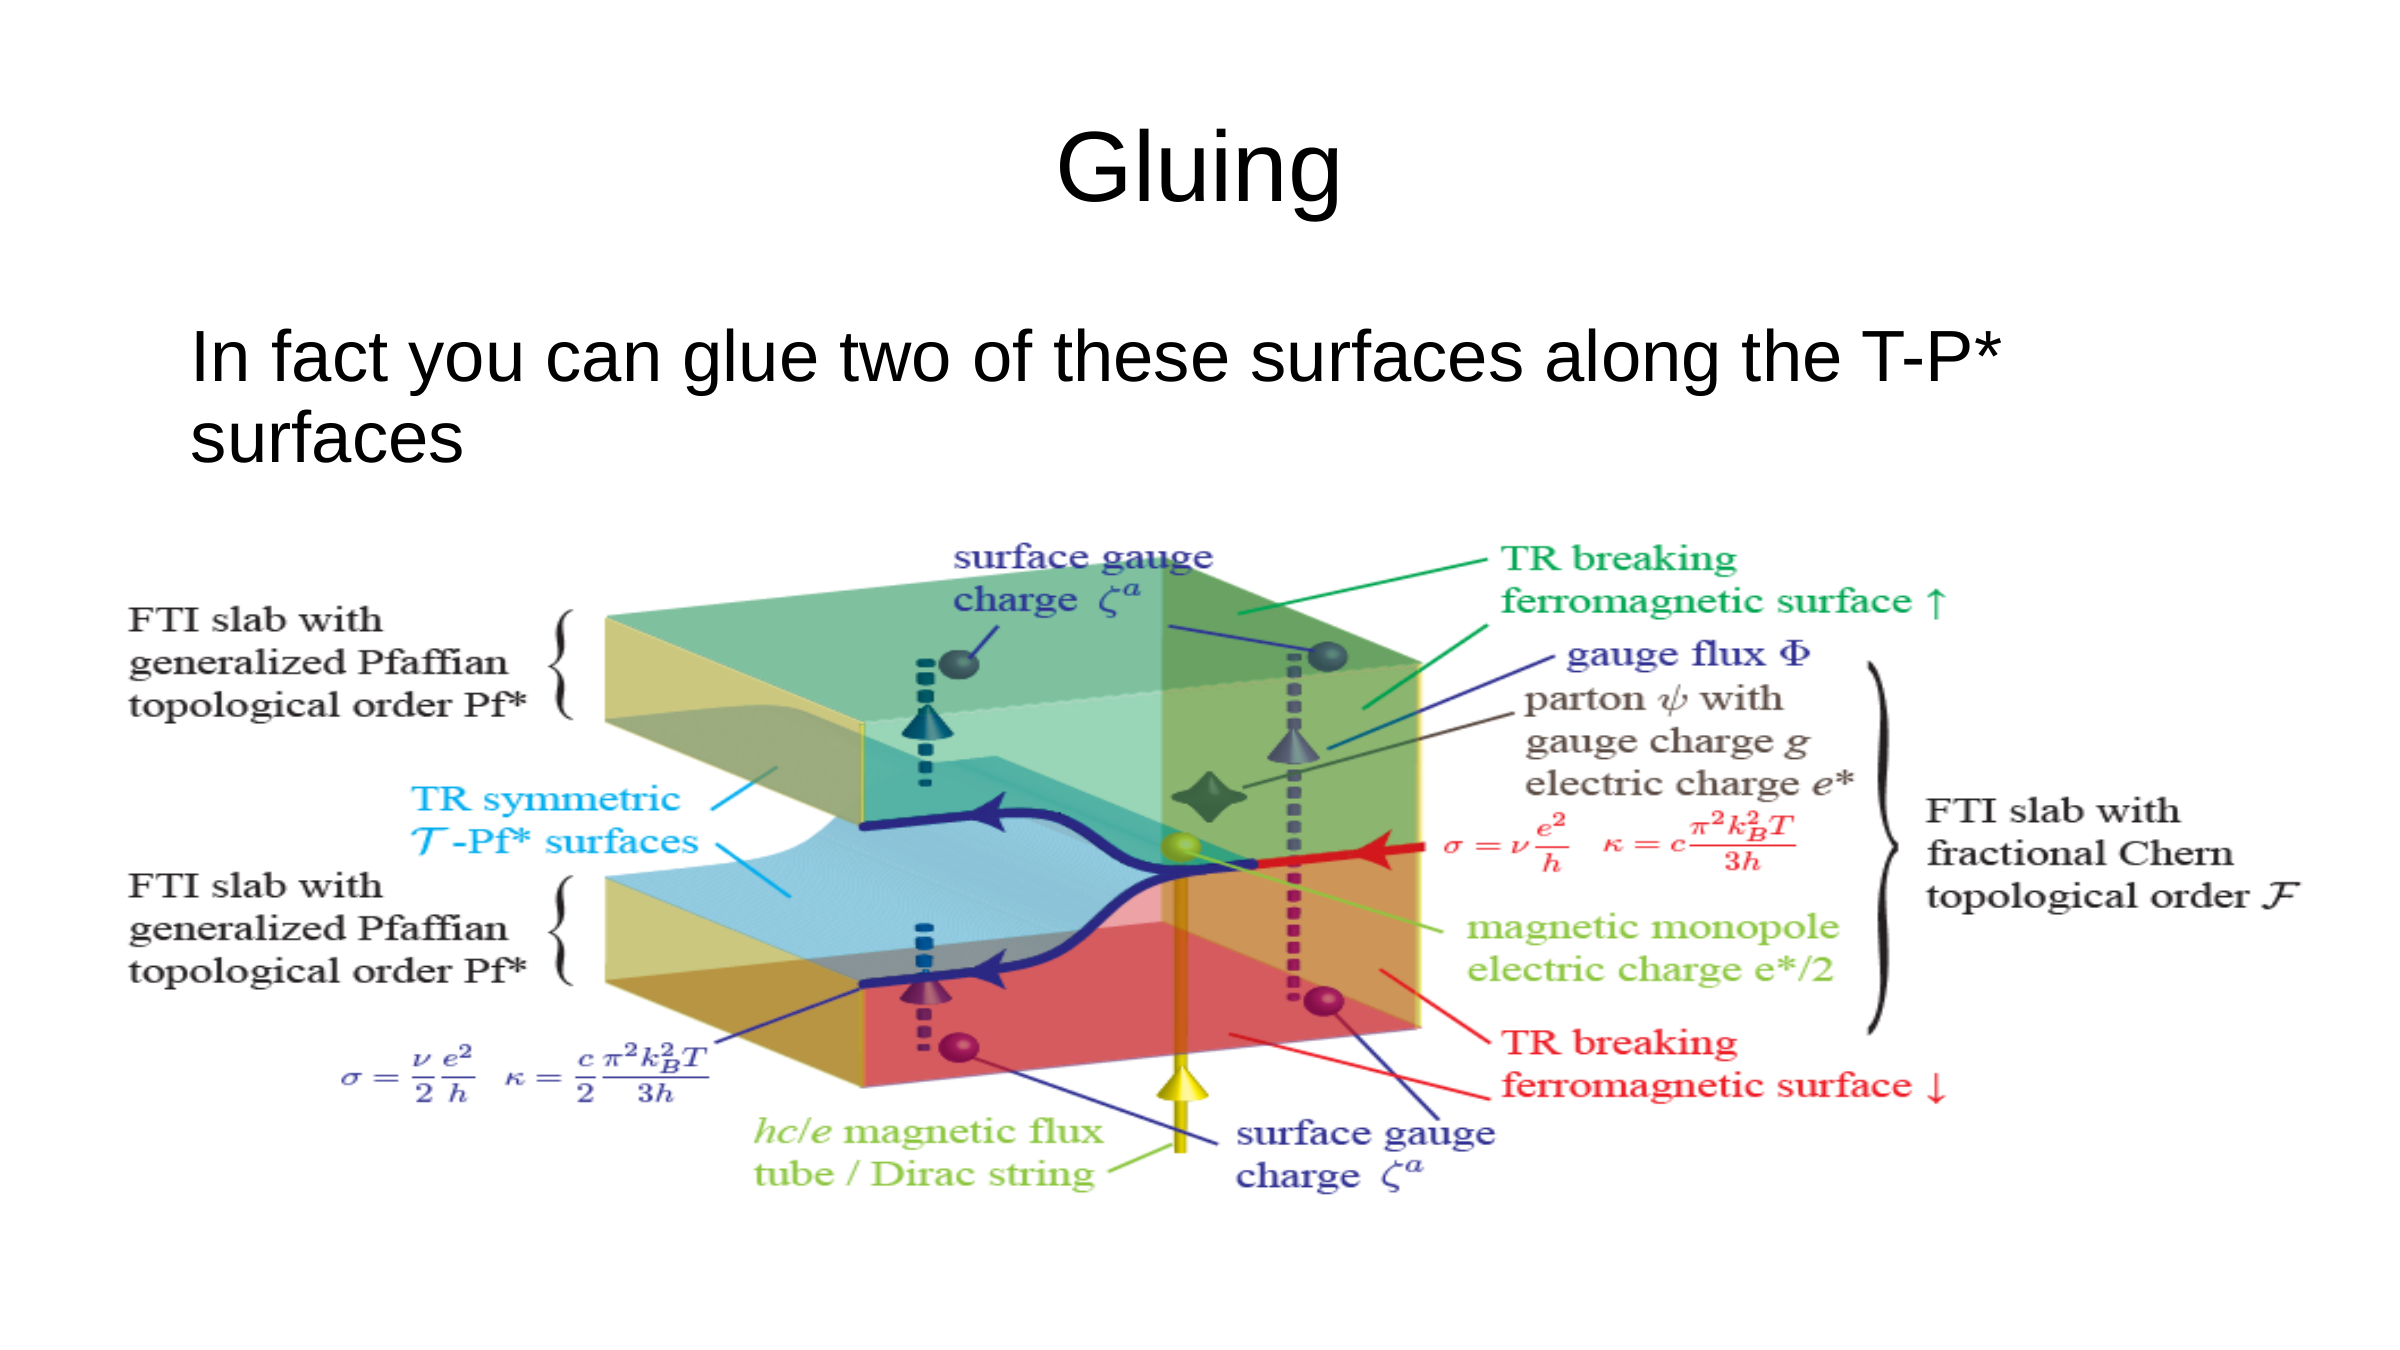

# Gluing
In fact you can glue two of these surfaces along the T-P* surfaces